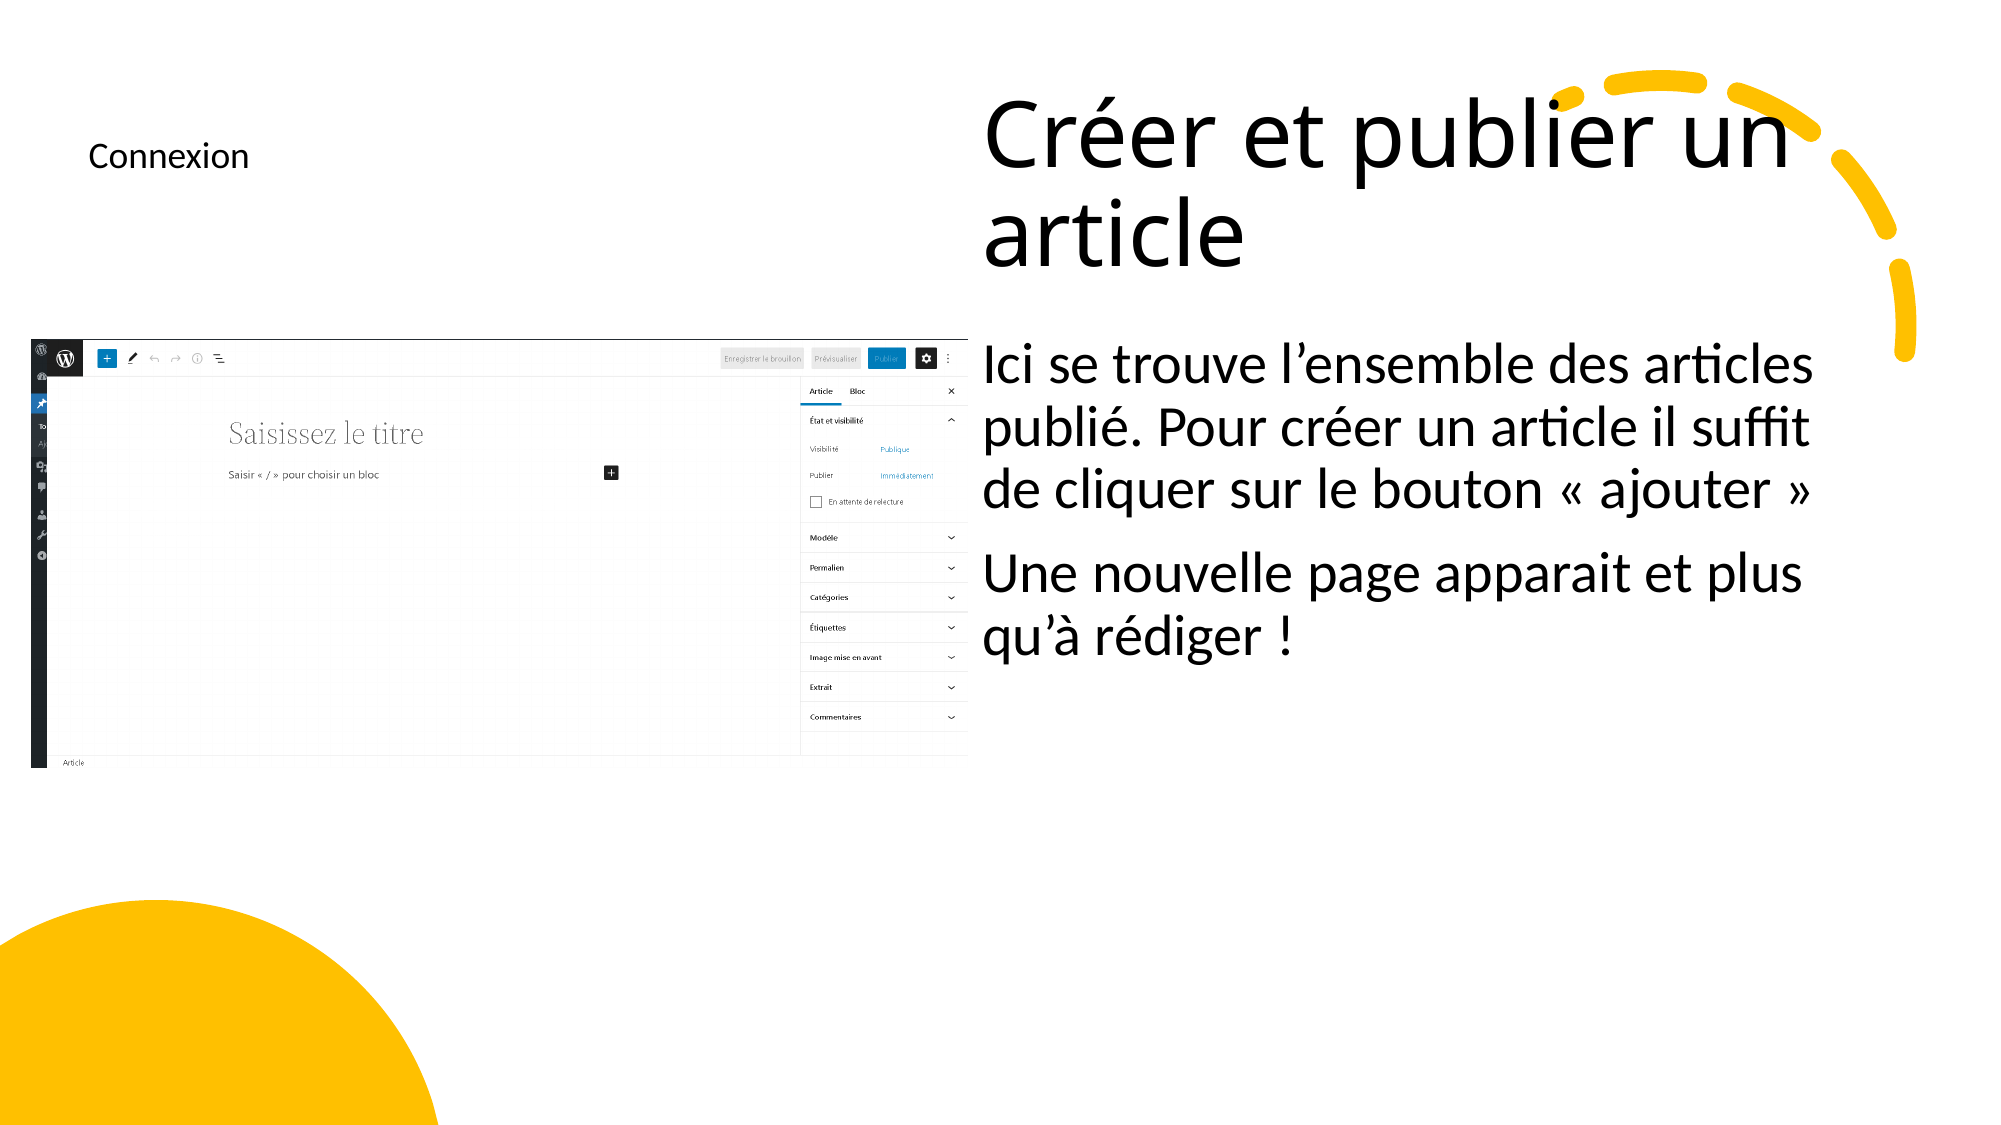

# Créer et publier un article
Connexion
Ici se trouve l’ensemble des articles publié. Pour créer un article il suffit de cliquer sur le bouton « ajouter »
Une nouvelle page apparait et plus qu’à rédiger !